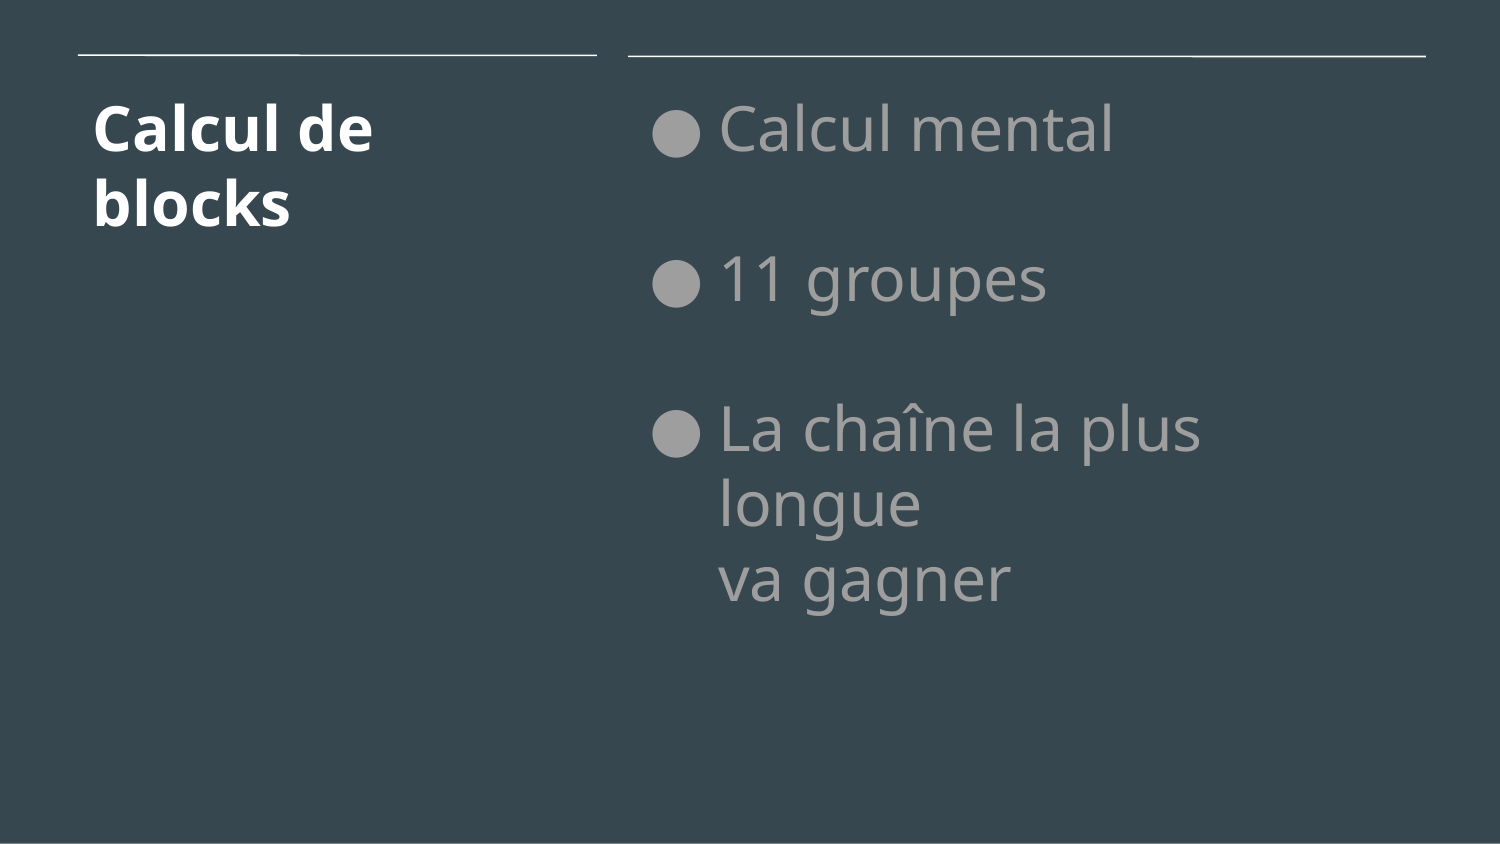

# Calcul de blocks
Calcul mental
11 groupes
La chaîne la plus longue
va gagner